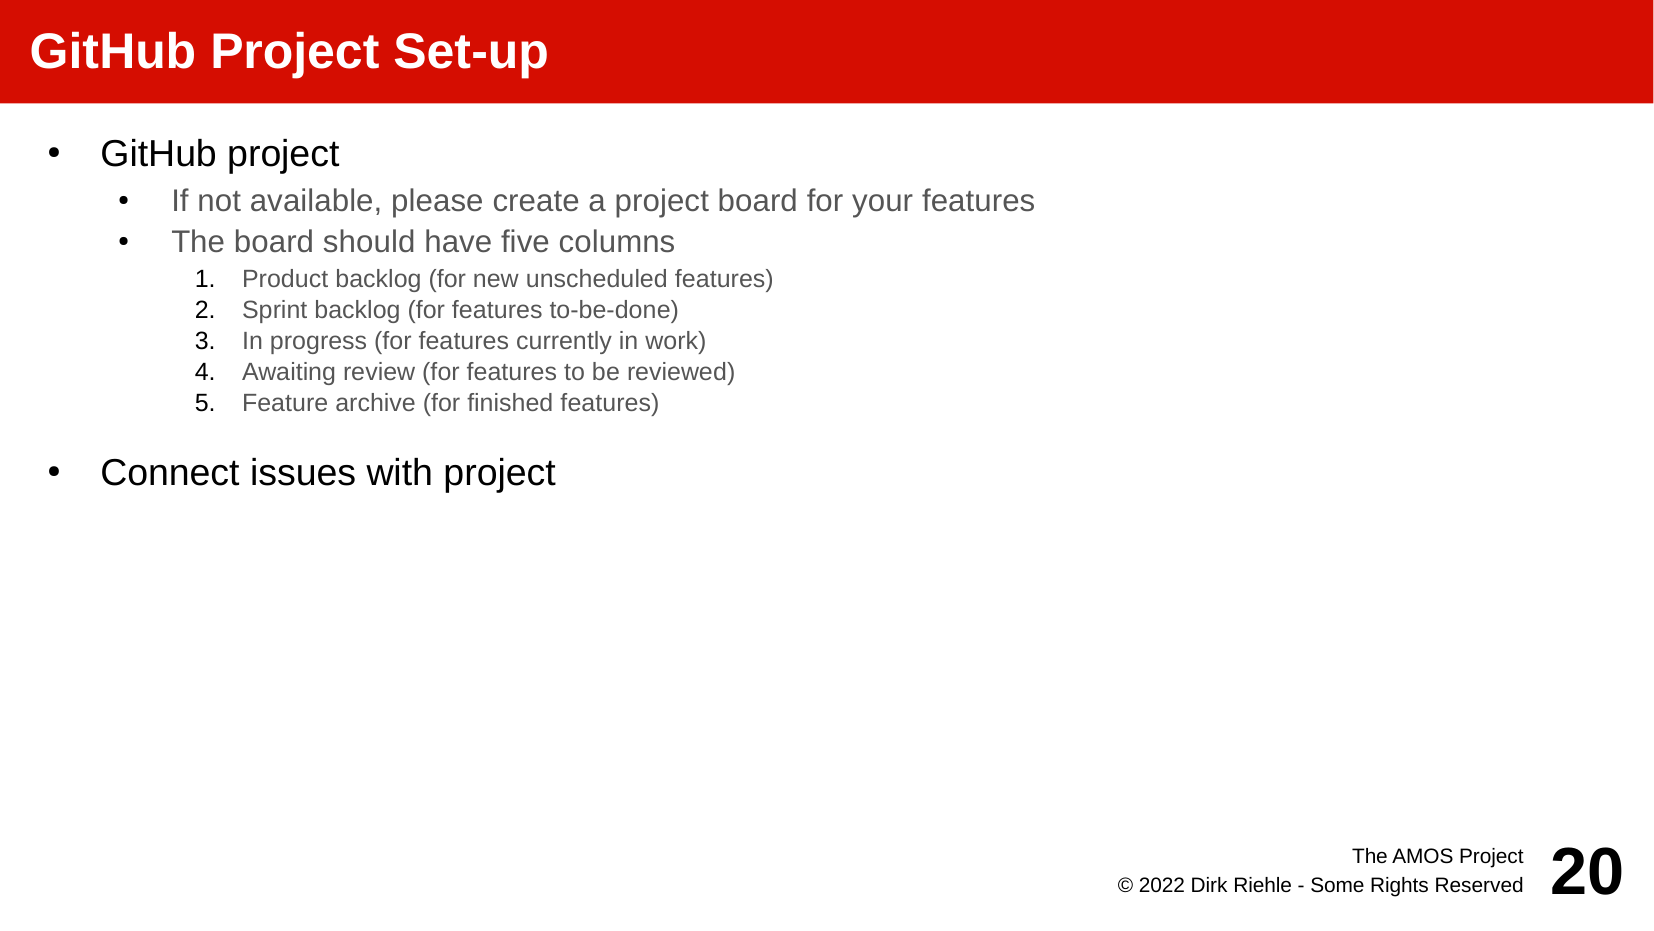

# GitHub Project Set-up
GitHub project
If not available, please create a project board for your features
The board should have five columns
Product backlog (for new unscheduled features)
Sprint backlog (for features to-be-done)
In progress (for features currently in work)
Awaiting review (for features to be reviewed)
Feature archive (for finished features)
Connect issues with project
The AMOS Project
20
© 2022 Dirk Riehle - Some Rights Reserved